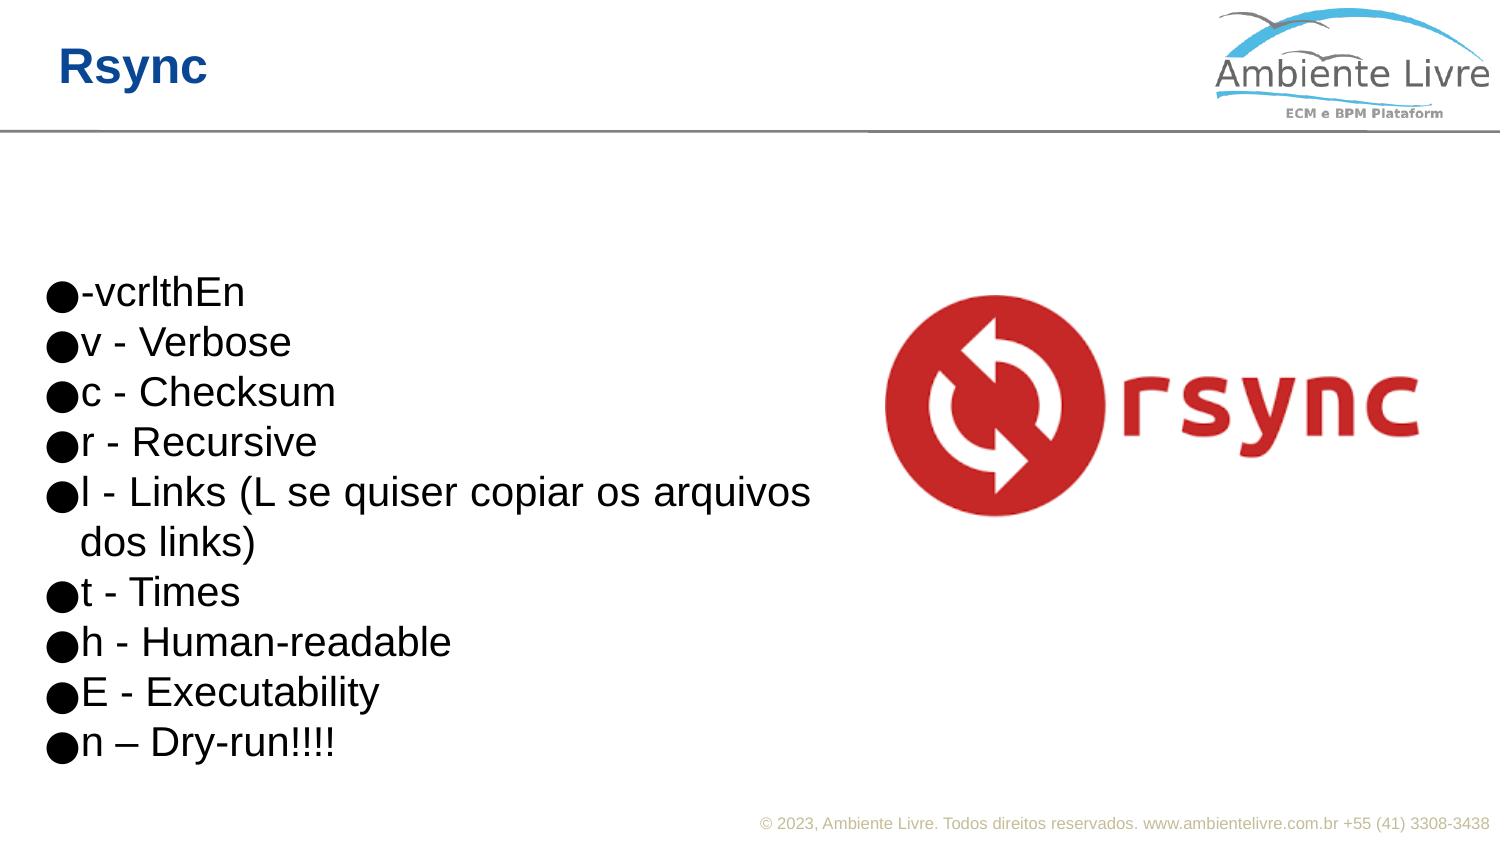

Rsync
-vcrlthEn
v - Verbose
c - Checksum
r - Recursive
l - Links (L se quiser copiar os arquivos dos links)
t - Times
h - Human-readable
E - Executability
n – Dry-run!!!!